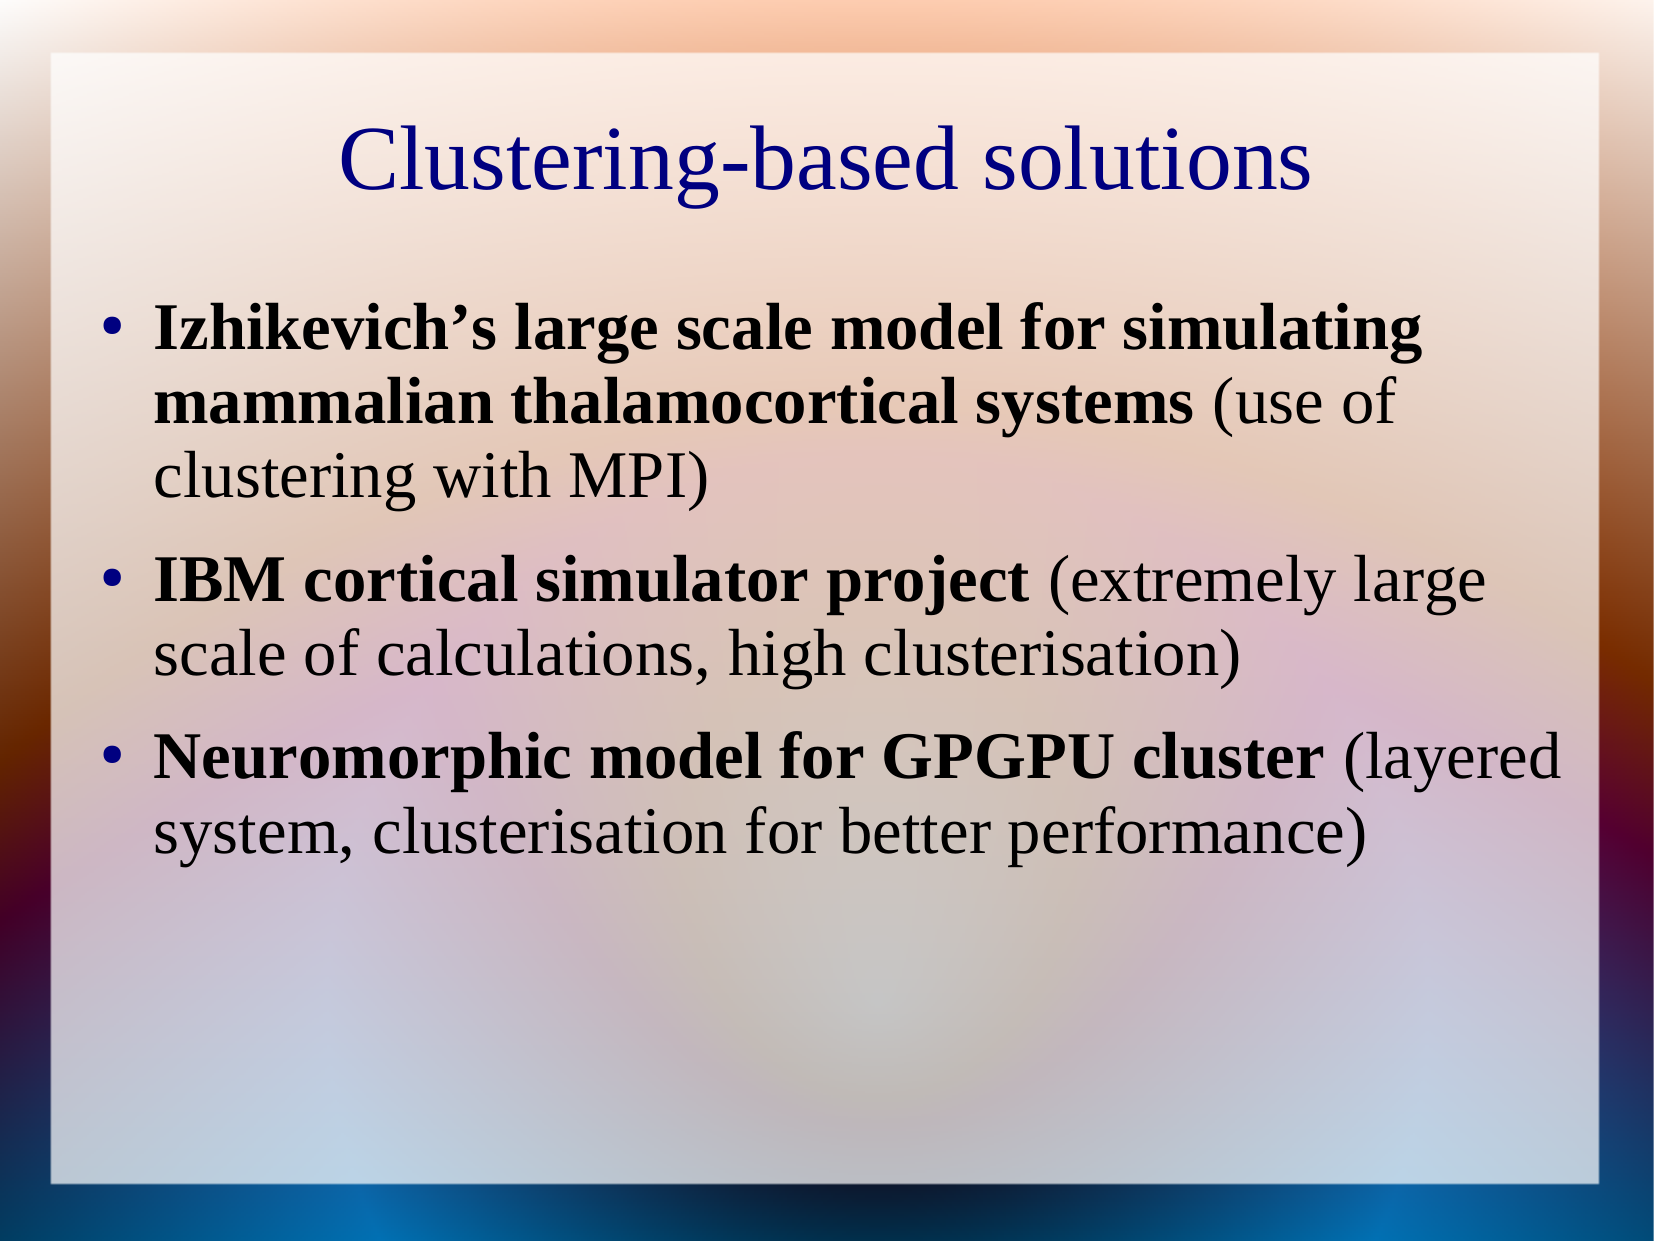

# Clustering-based solutions
Izhikevich’s large scale model for simulating mammalian thalamocortical systems (use of clustering with MPI)
IBM cortical simulator project (extremely large scale of calculations, high clusterisation)
Neuromorphic model for GPGPU cluster (layered system, clusterisation for better performance)